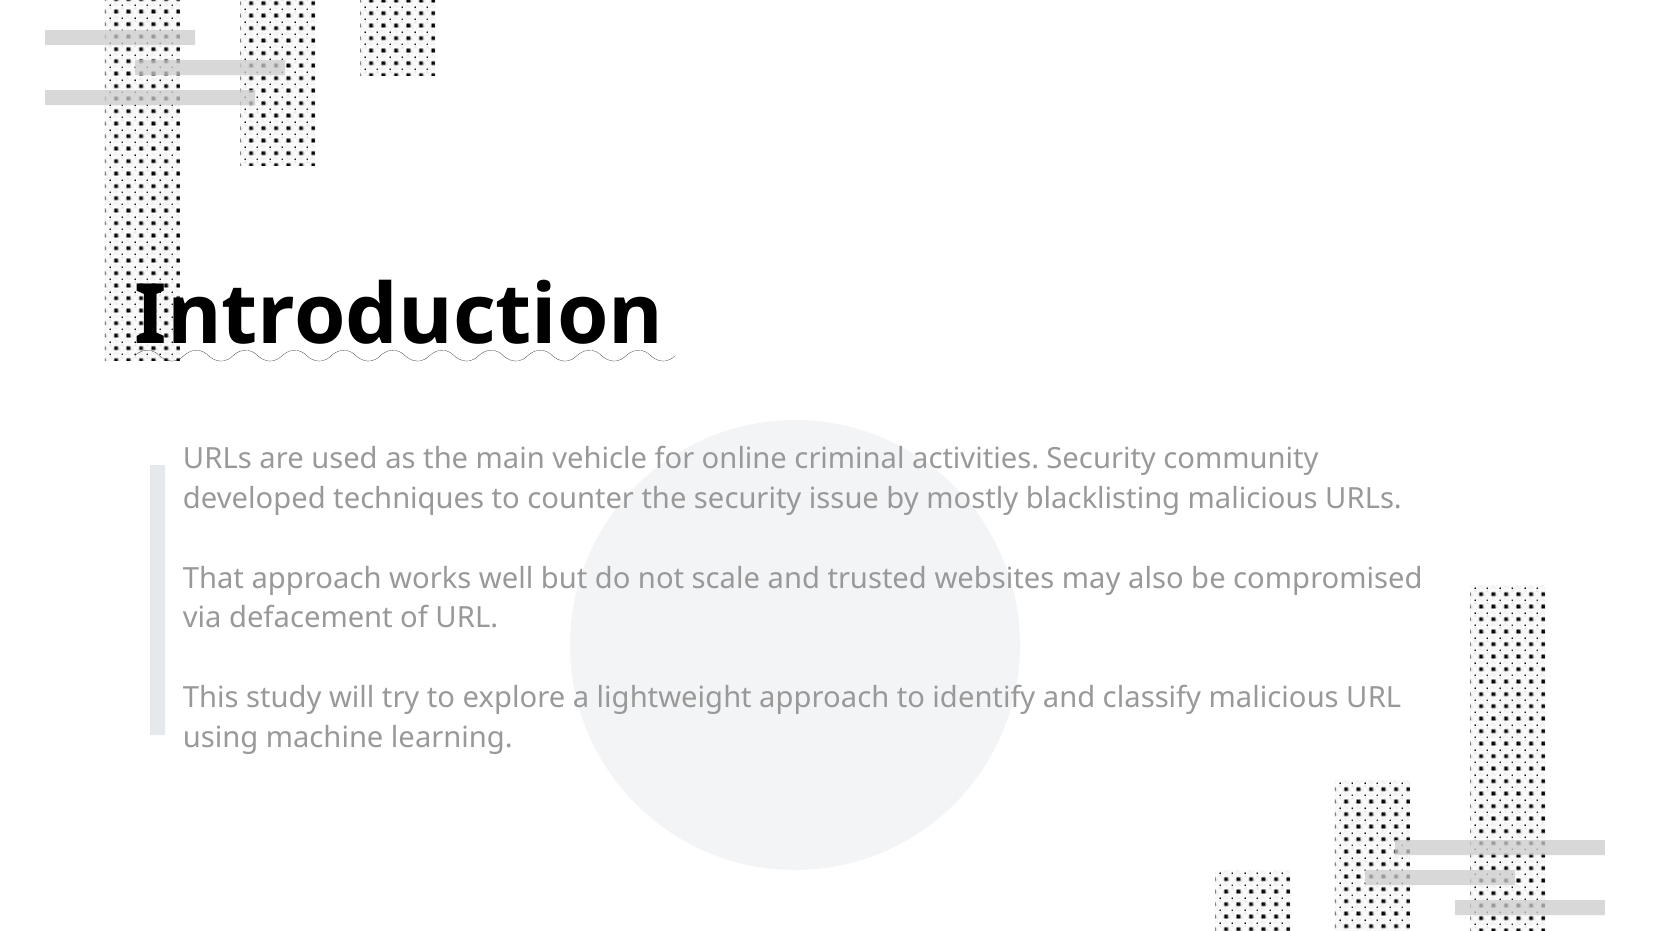

Introduction
URLs are used as the main vehicle for online criminal activities. Security community developed techniques to counter the security issue by mostly blacklisting malicious URLs.
That approach works well but do not scale and trusted websites may also be compromised via defacement of URL.
This study will try to explore a lightweight approach to identify and classify malicious URL using machine learning.